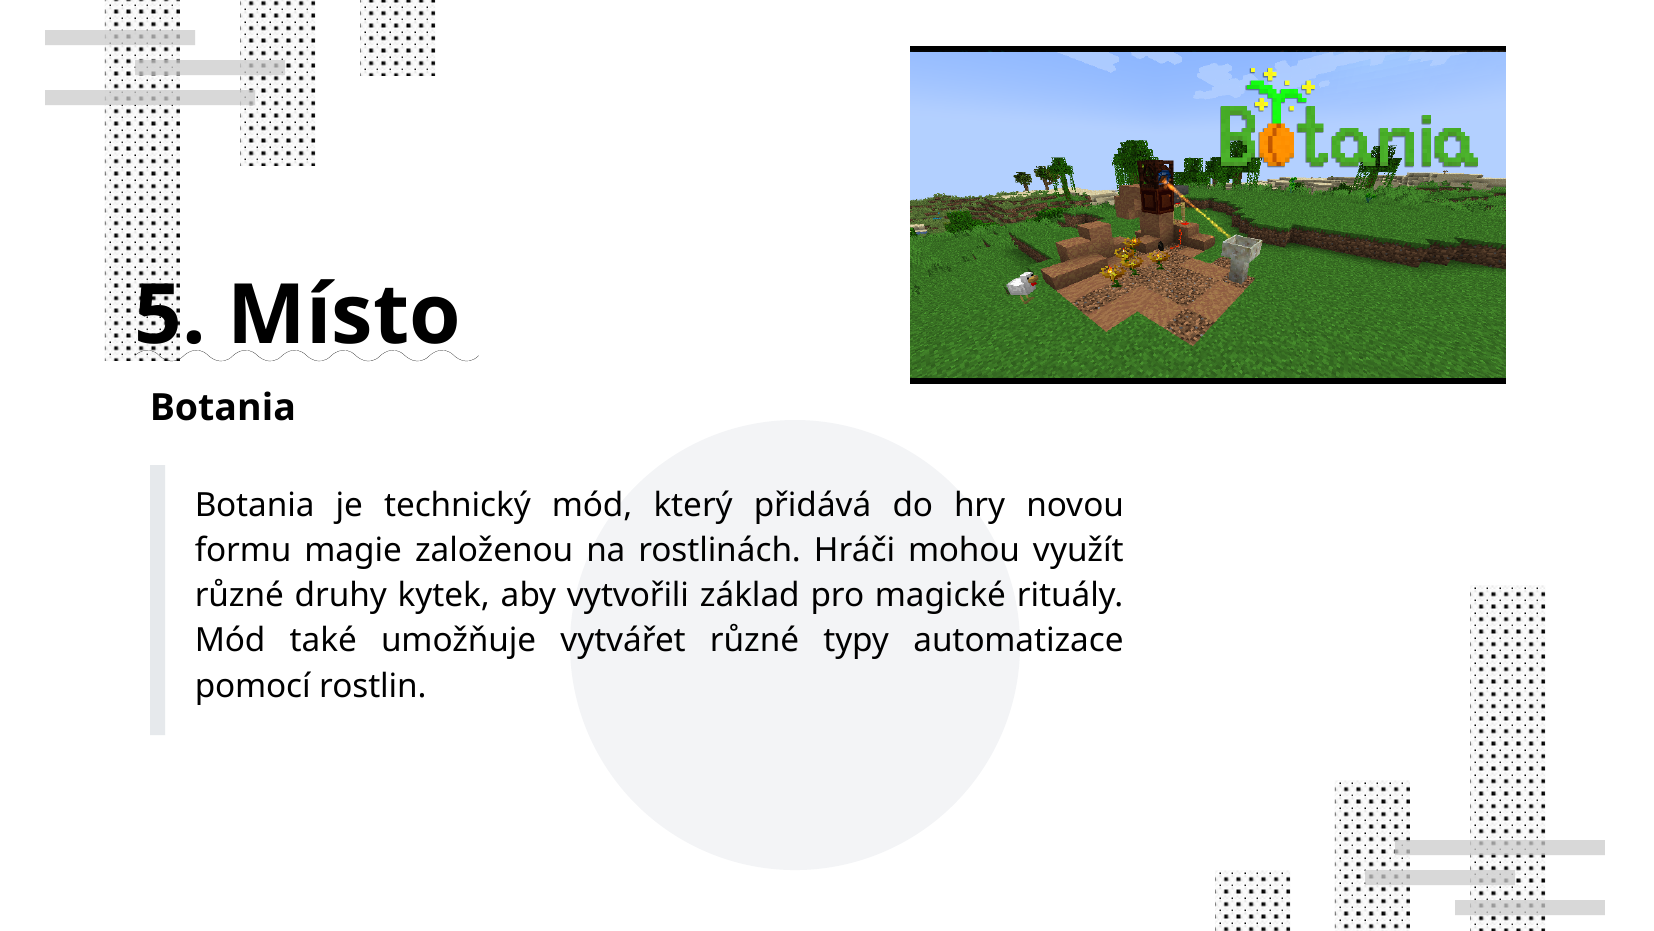

5. Místo
Botania
Botania je technický mód, který přidává do hry novou formu magie založenou na rostlinách. Hráči mohou využít různé druhy kytek, aby vytvořili základ pro magické rituály. Mód také umožňuje vytvářet různé typy automatizace pomocí rostlin.